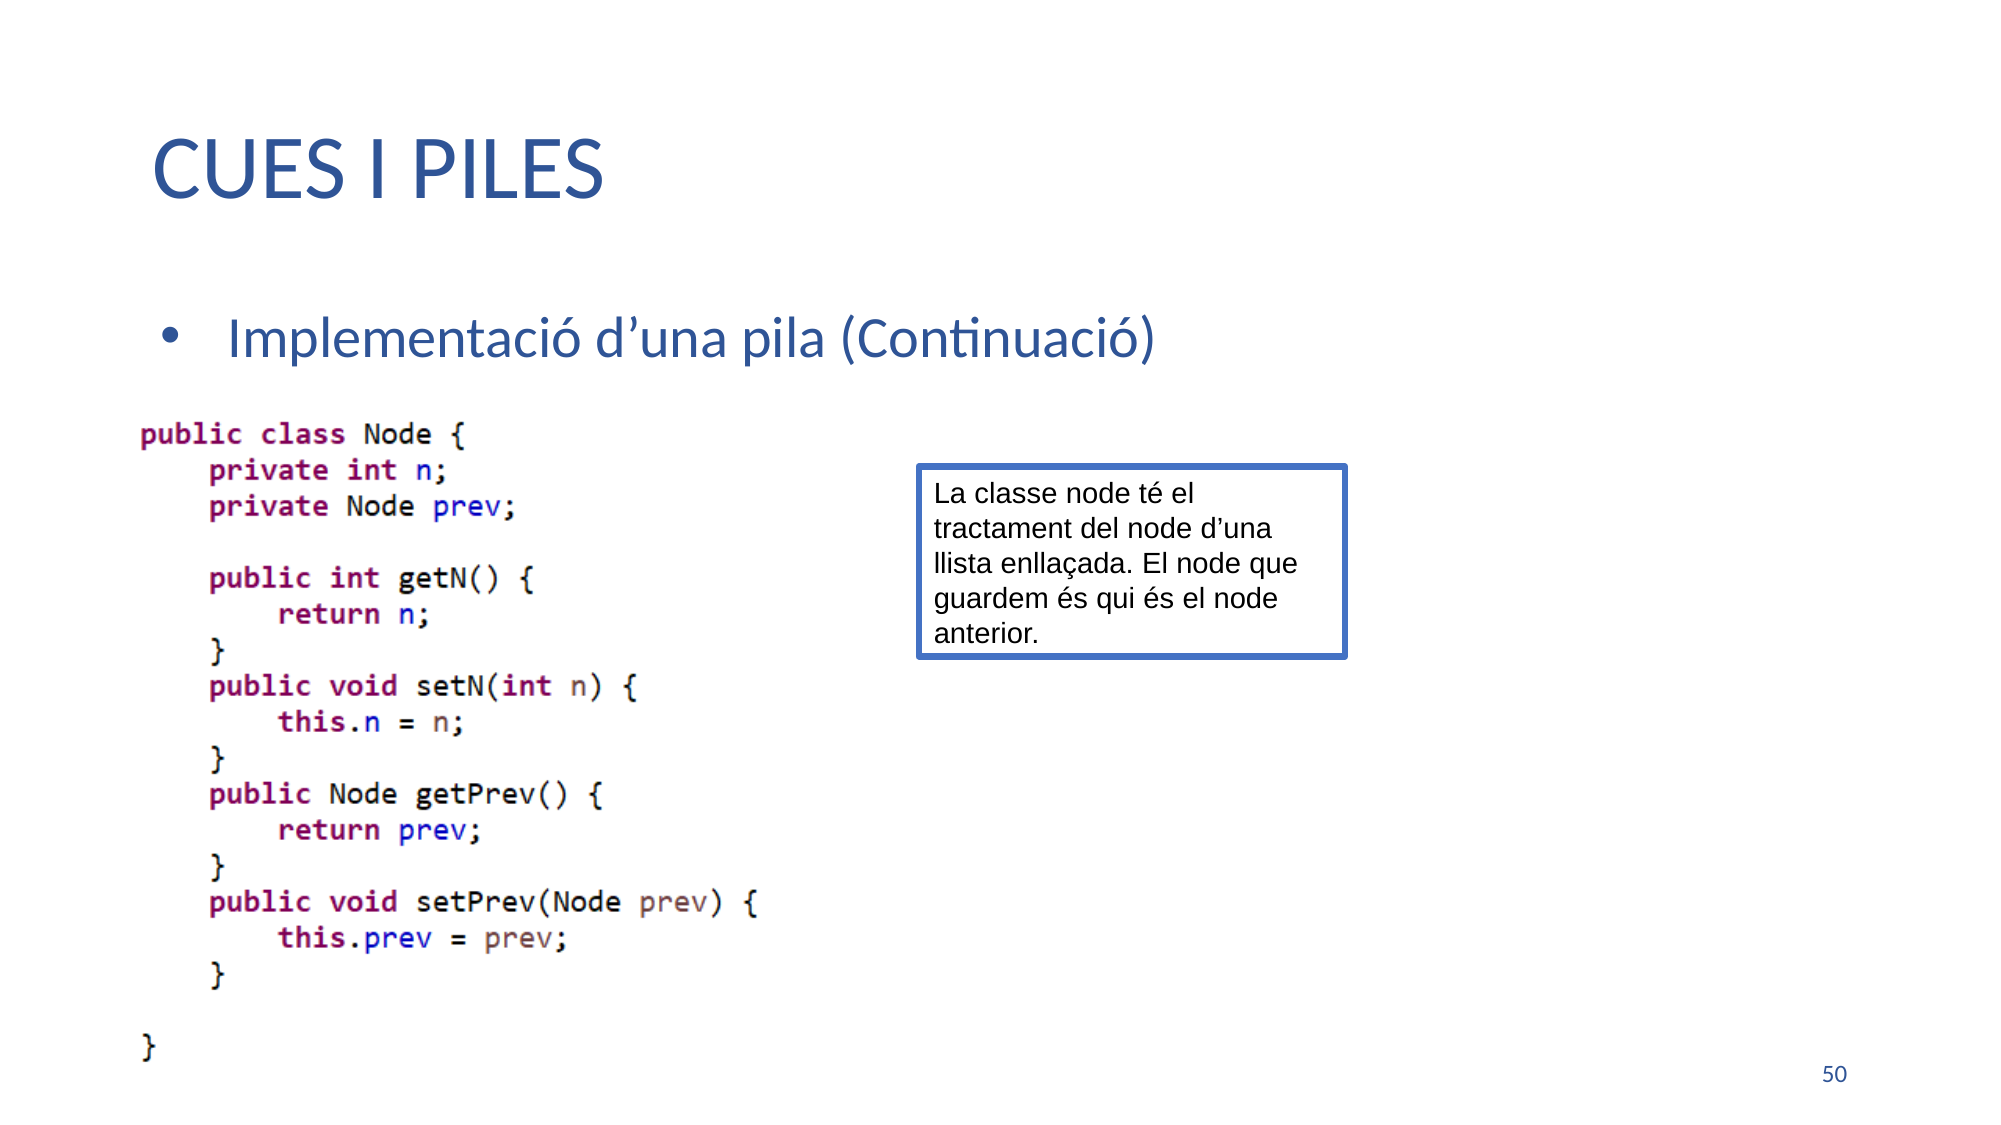

# CUES I PILES
Implementació d’una pila (Continuació)
La classe node té el tractament del node d’una llista enllaçada. El node que guardem és qui és el node anterior.